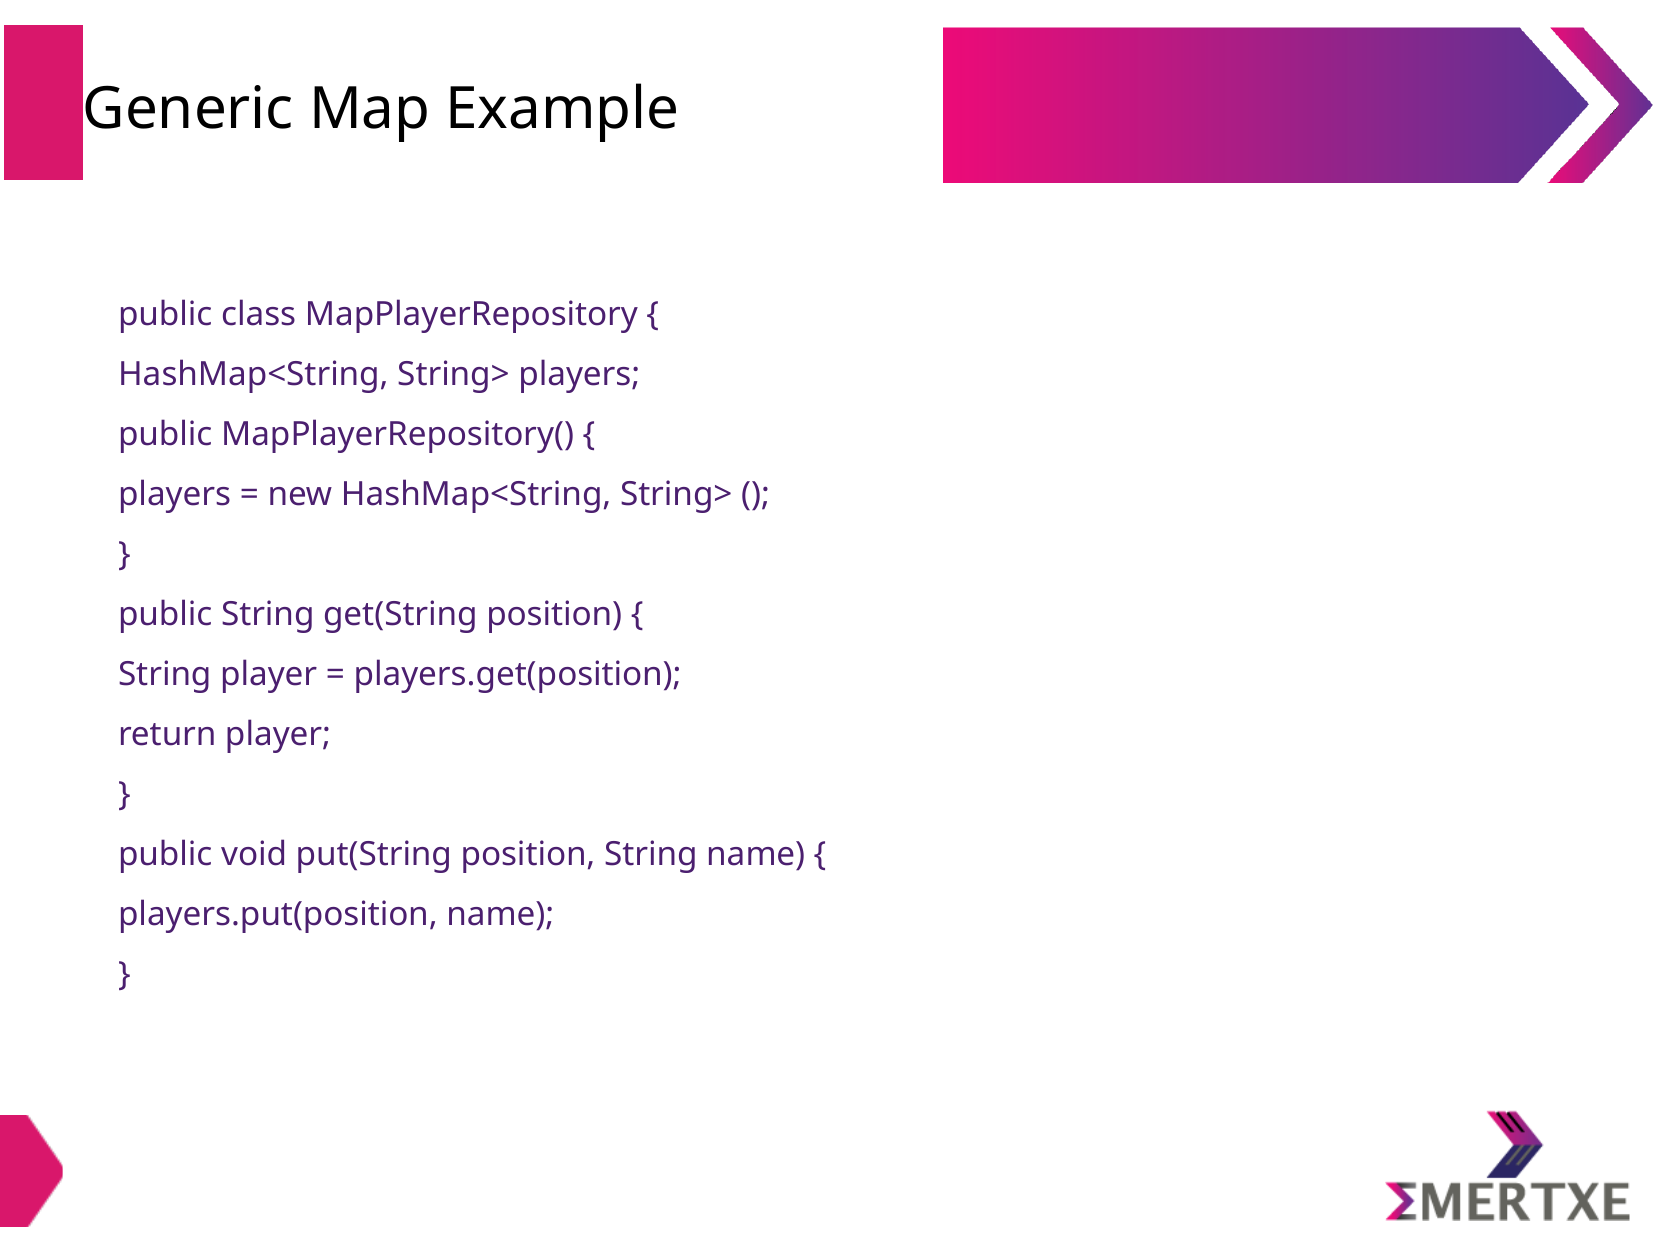

# Generic Map Example
public class MapPlayerRepository {
HashMap<String, String> players;
public MapPlayerRepository() {
players = new HashMap<String, String> ();
}
public String get(String position) {
String player = players.get(position);
return player;
}
public void put(String position, String name) {
players.put(position, name);
}